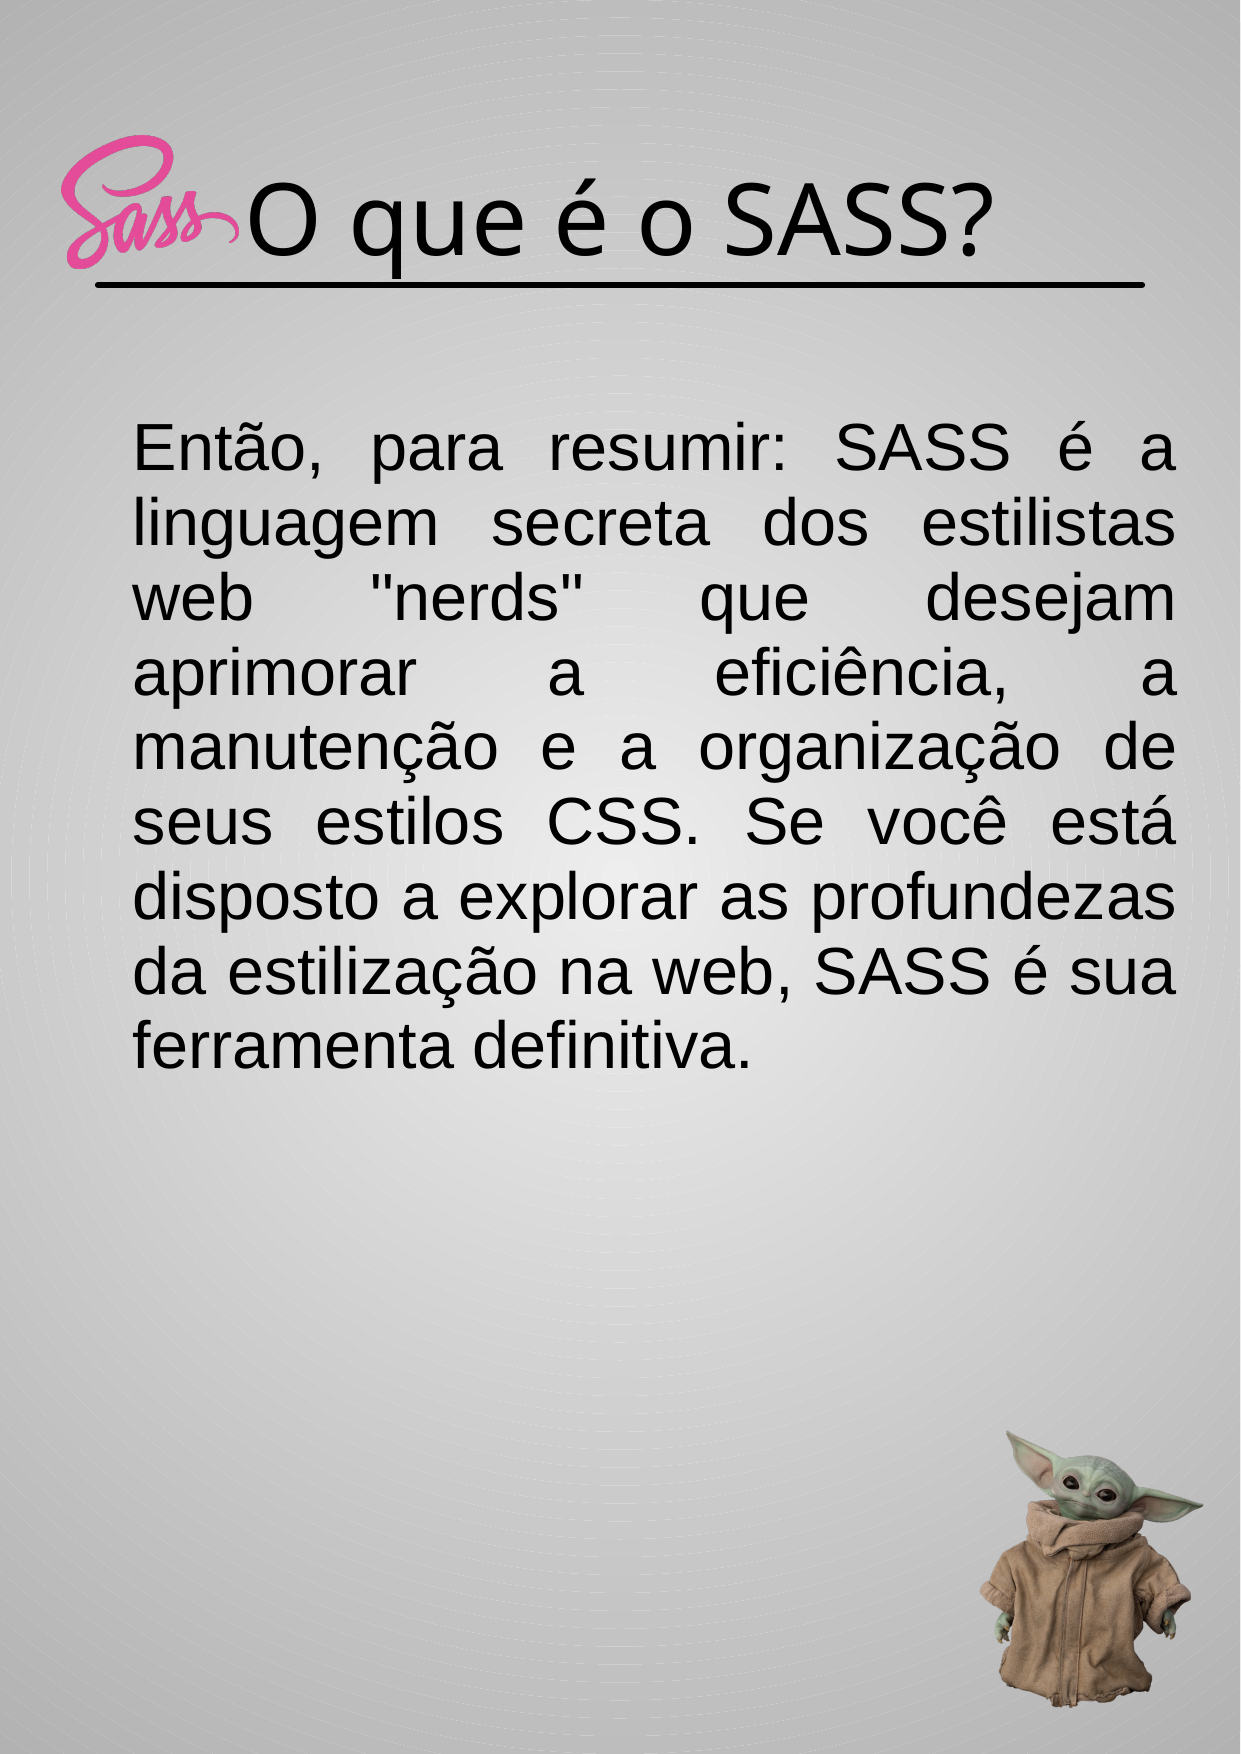

# O que é o SASS?
Então, para resumir: SASS é a linguagem secreta dos estilistas web "nerds" que desejam aprimorar a eficiência, a manutenção e a organização de seus estilos CSS. Se você está disposto a explorar as profundezas da estilização na web, SASS é sua ferramenta definitiva.